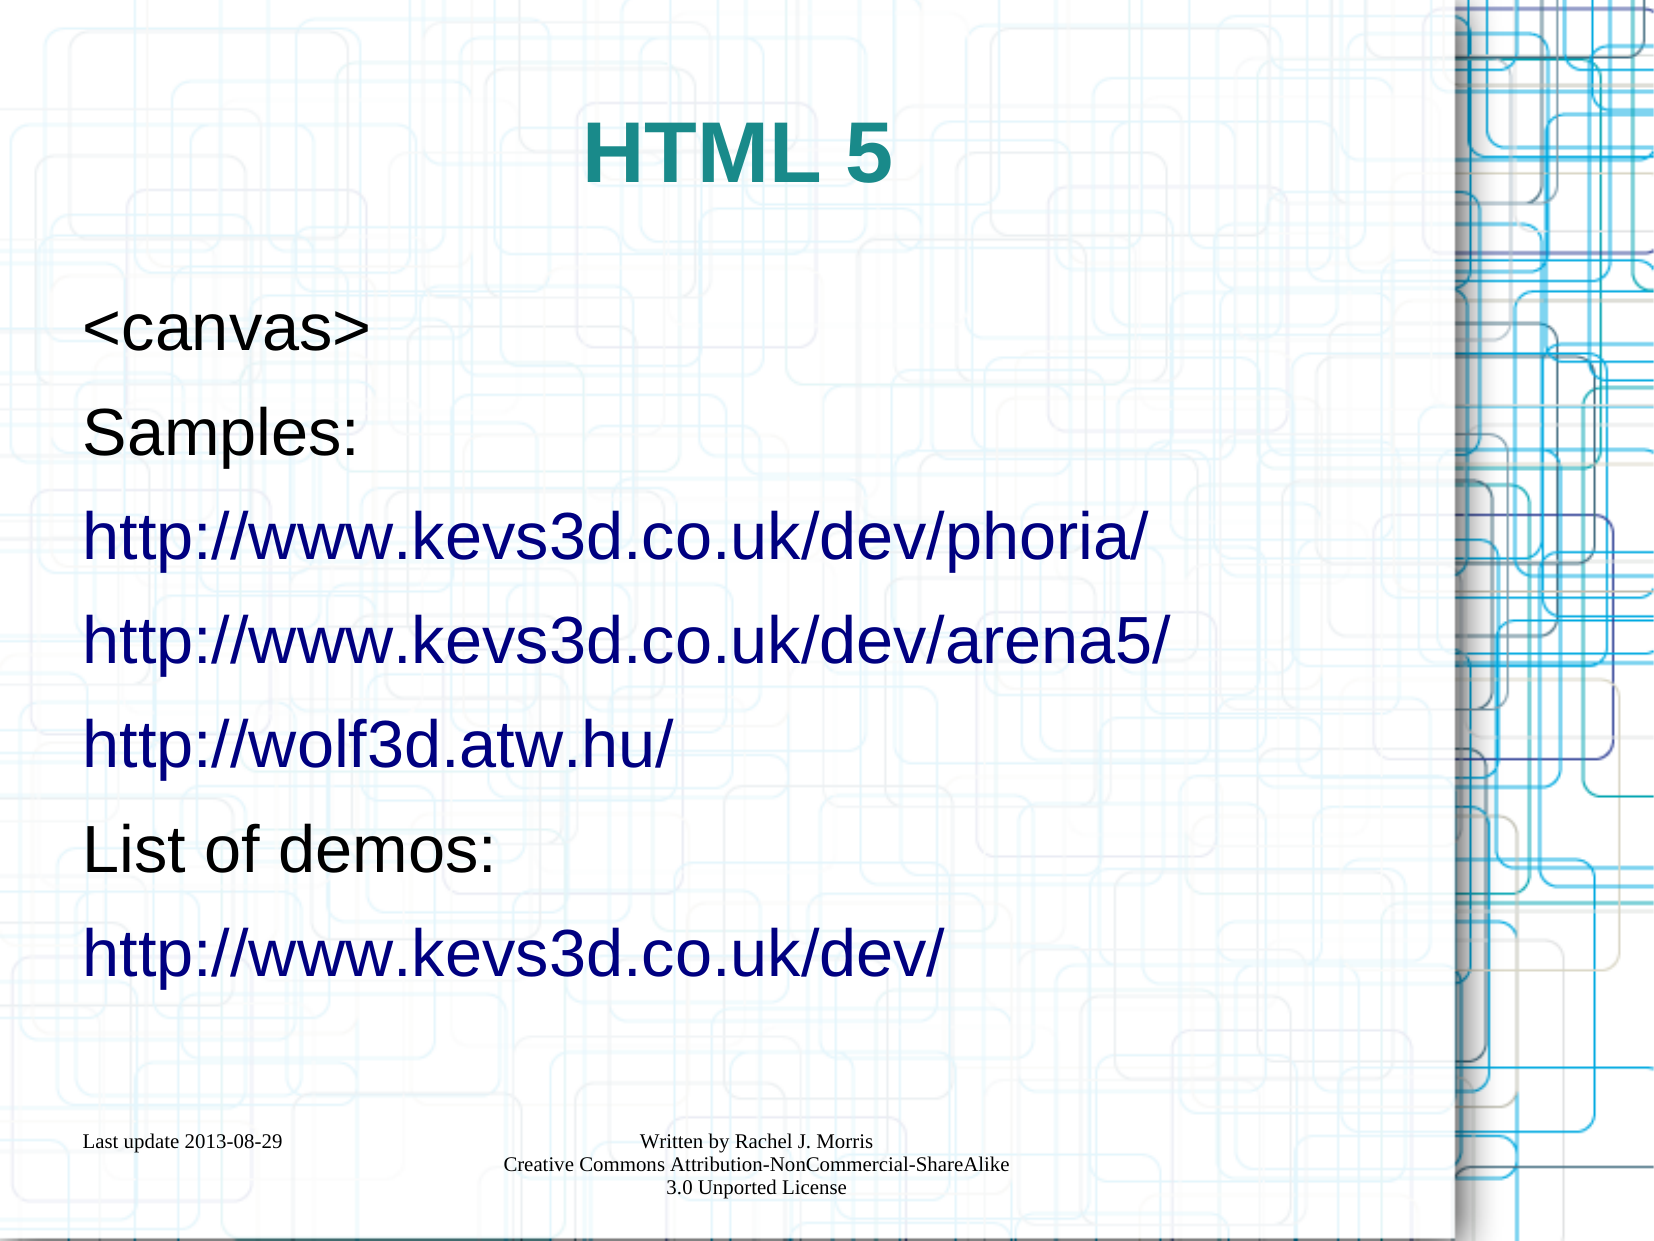

# HTML 5
<canvas>
Samples:
http://www.kevs3d.co.uk/dev/phoria/
http://www.kevs3d.co.uk/dev/arena5/
http://wolf3d.atw.hu/
List of demos:
http://www.kevs3d.co.uk/dev/